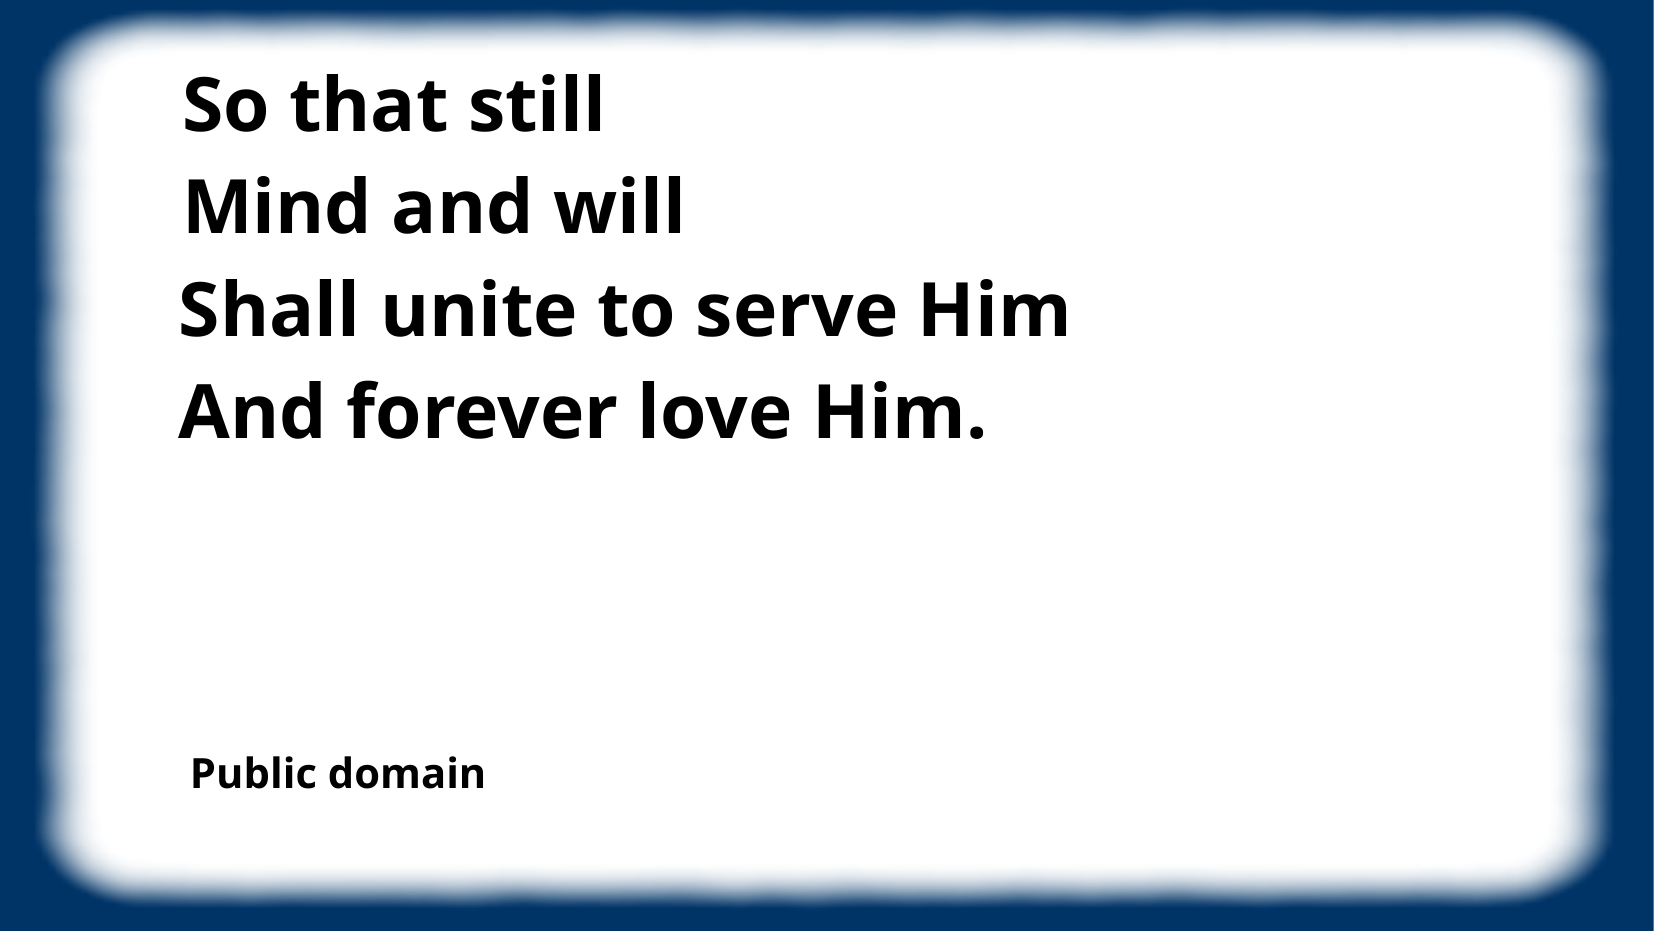

So that still
 Mind and will
Shall unite to serve Him
And forever love Him.
 Public domain